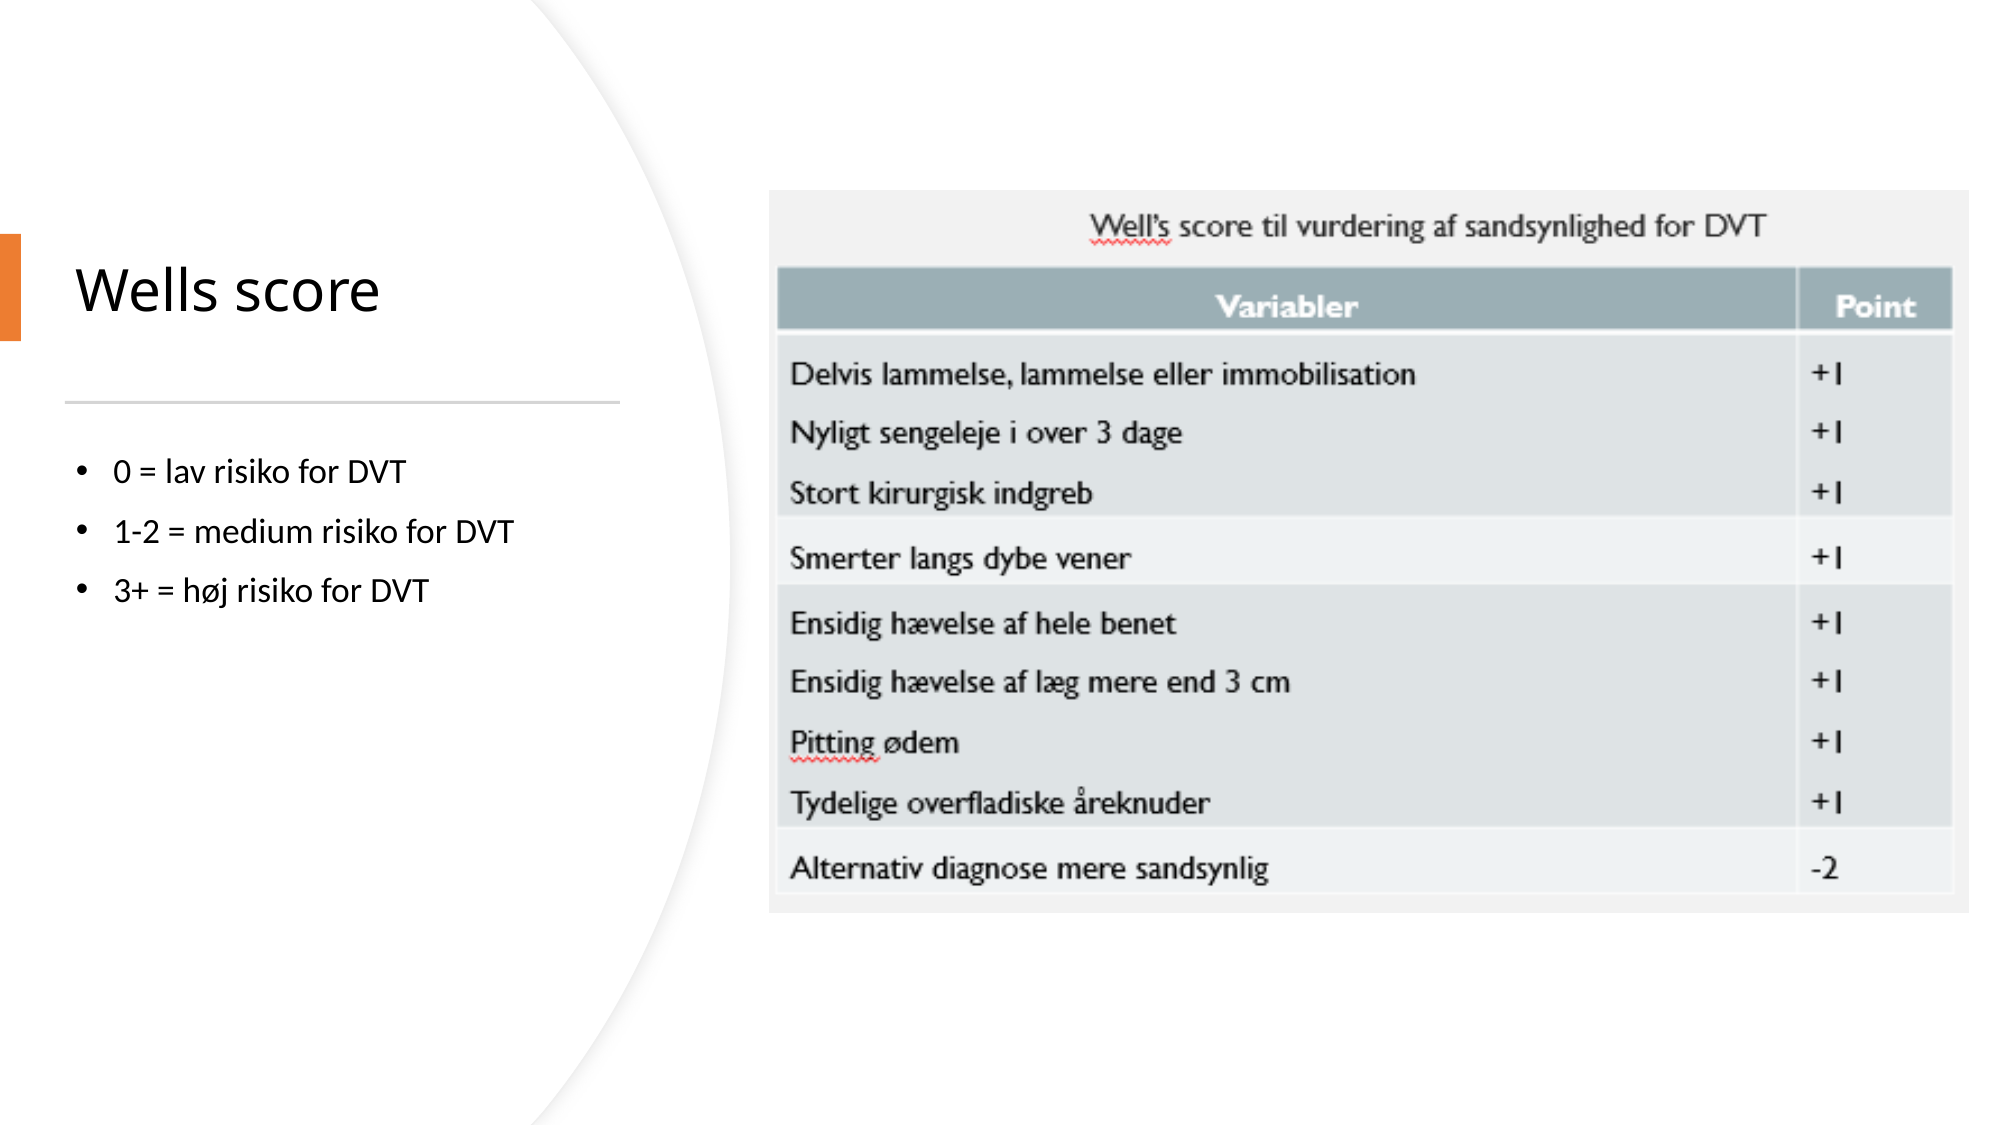

# Wells score
0 = lav risiko for DVT
1-2 = medium risiko for DVT
3+ = høj risiko for DVT